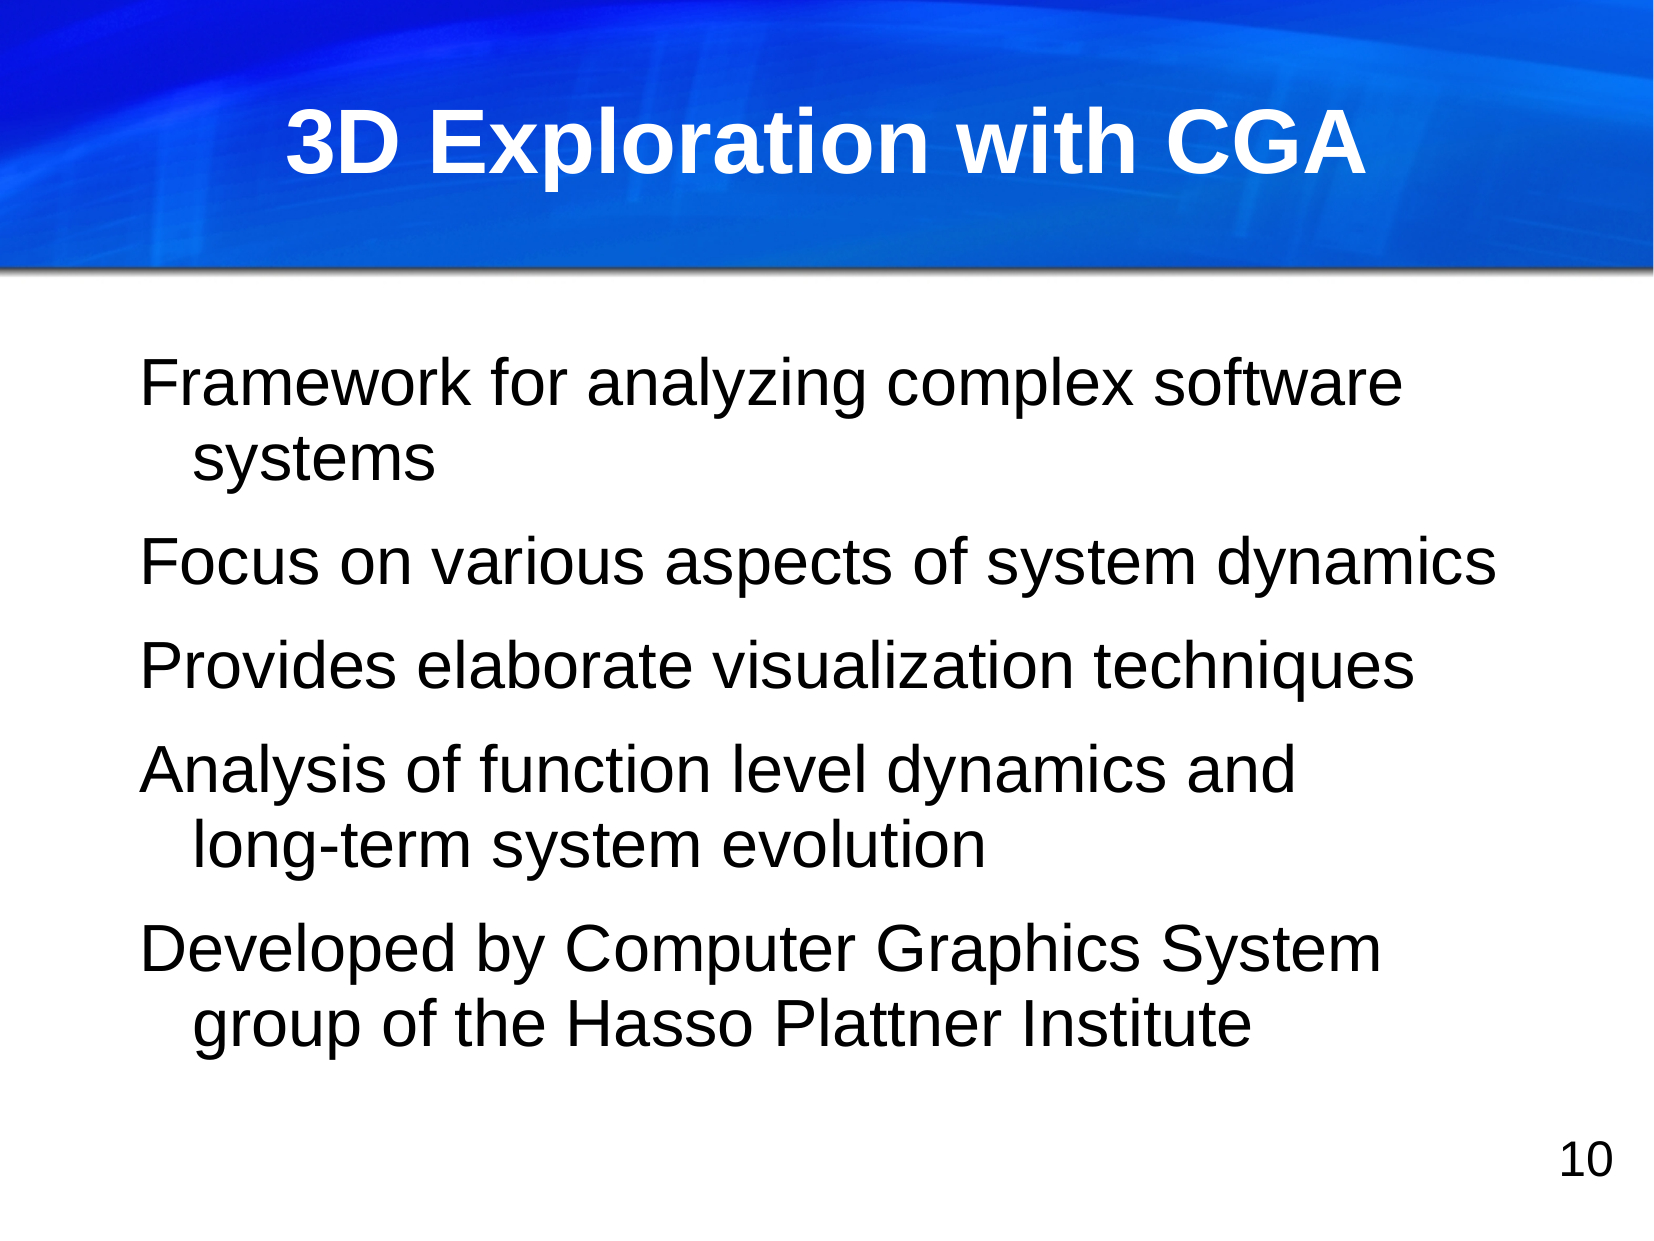

# 3D Exploration with CGA
Framework for analyzing complex software systems
Focus on various aspects of system dynamics
Provides elaborate visualization techniques
Analysis of function level dynamics and
long-term system evolution
Developed by Computer Graphics System group of the Hasso Plattner Institute